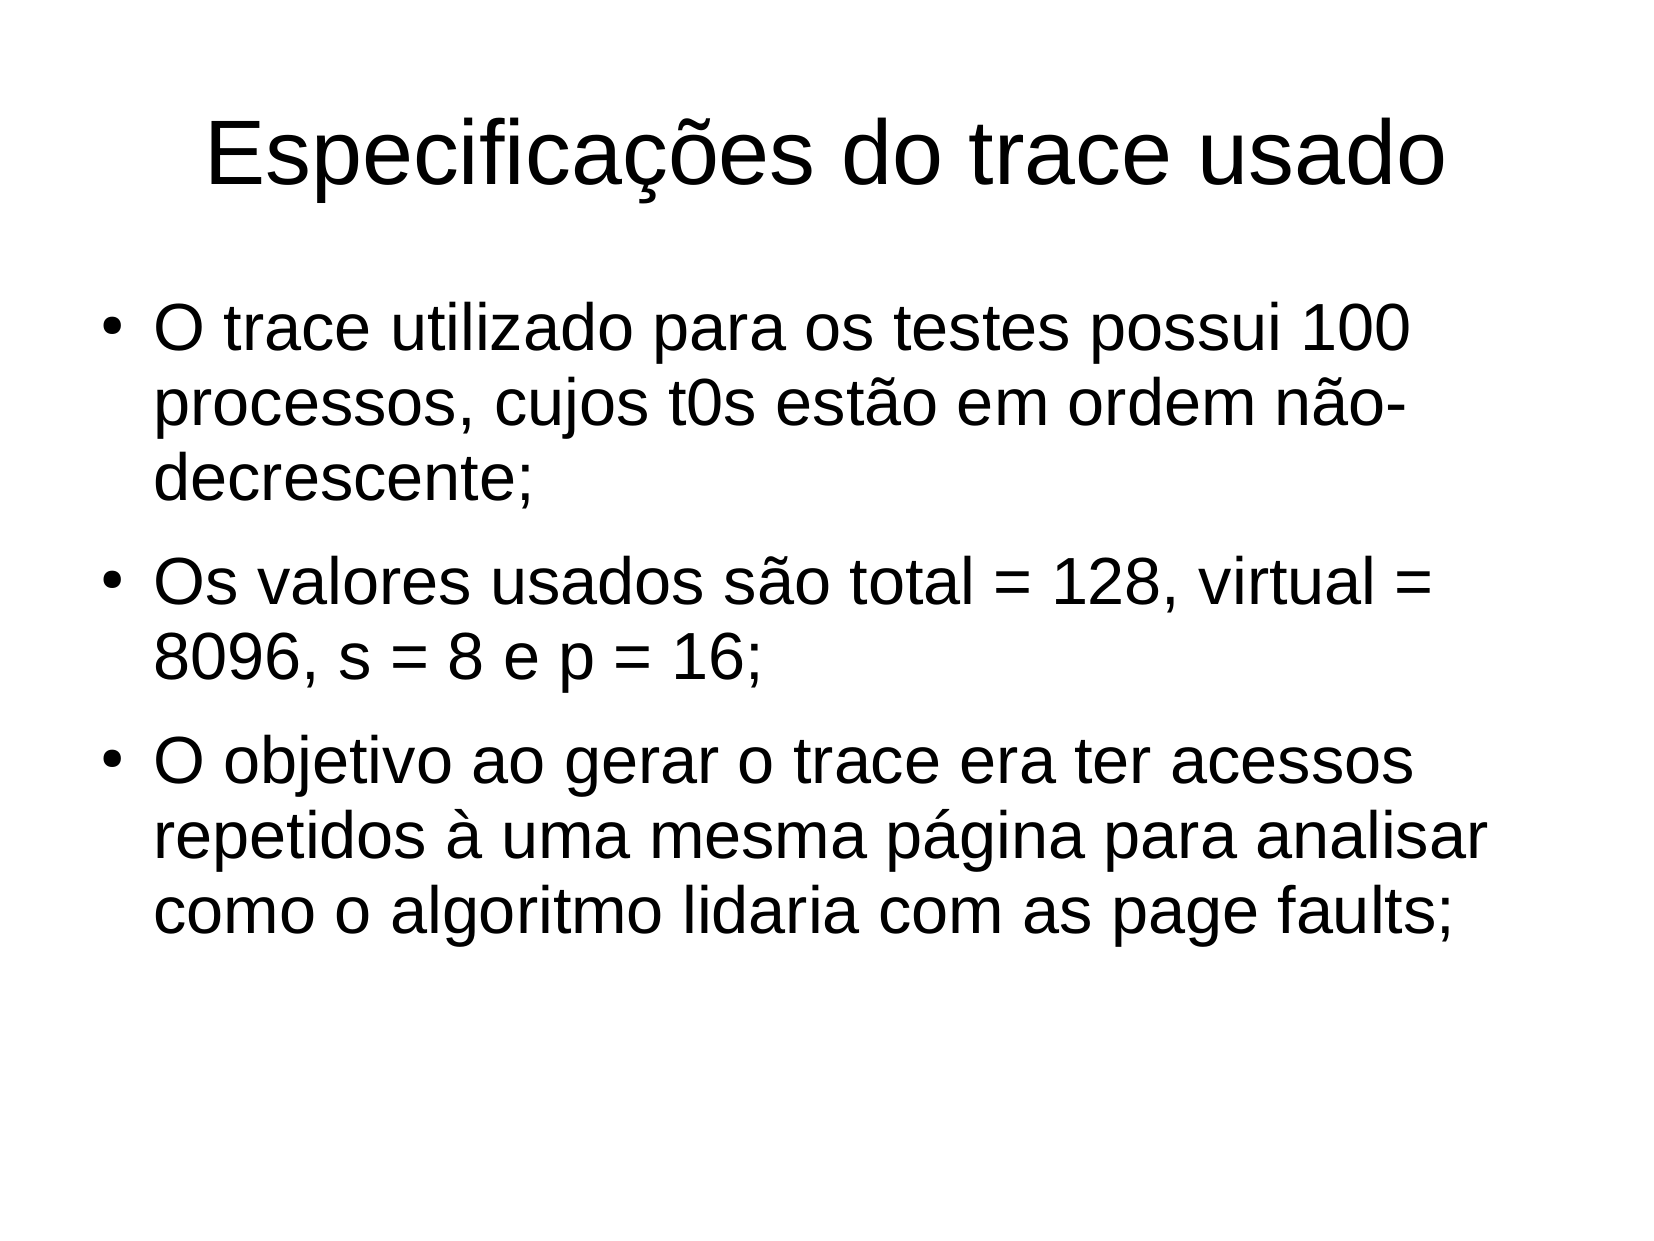

# Especificações do trace usado
O trace utilizado para os testes possui 100 processos, cujos t0s estão em ordem não-decrescente;
Os valores usados são total = 128, virtual = 8096, s = 8 e p = 16;
O objetivo ao gerar o trace era ter acessos repetidos à uma mesma página para analisar como o algoritmo lidaria com as page faults;